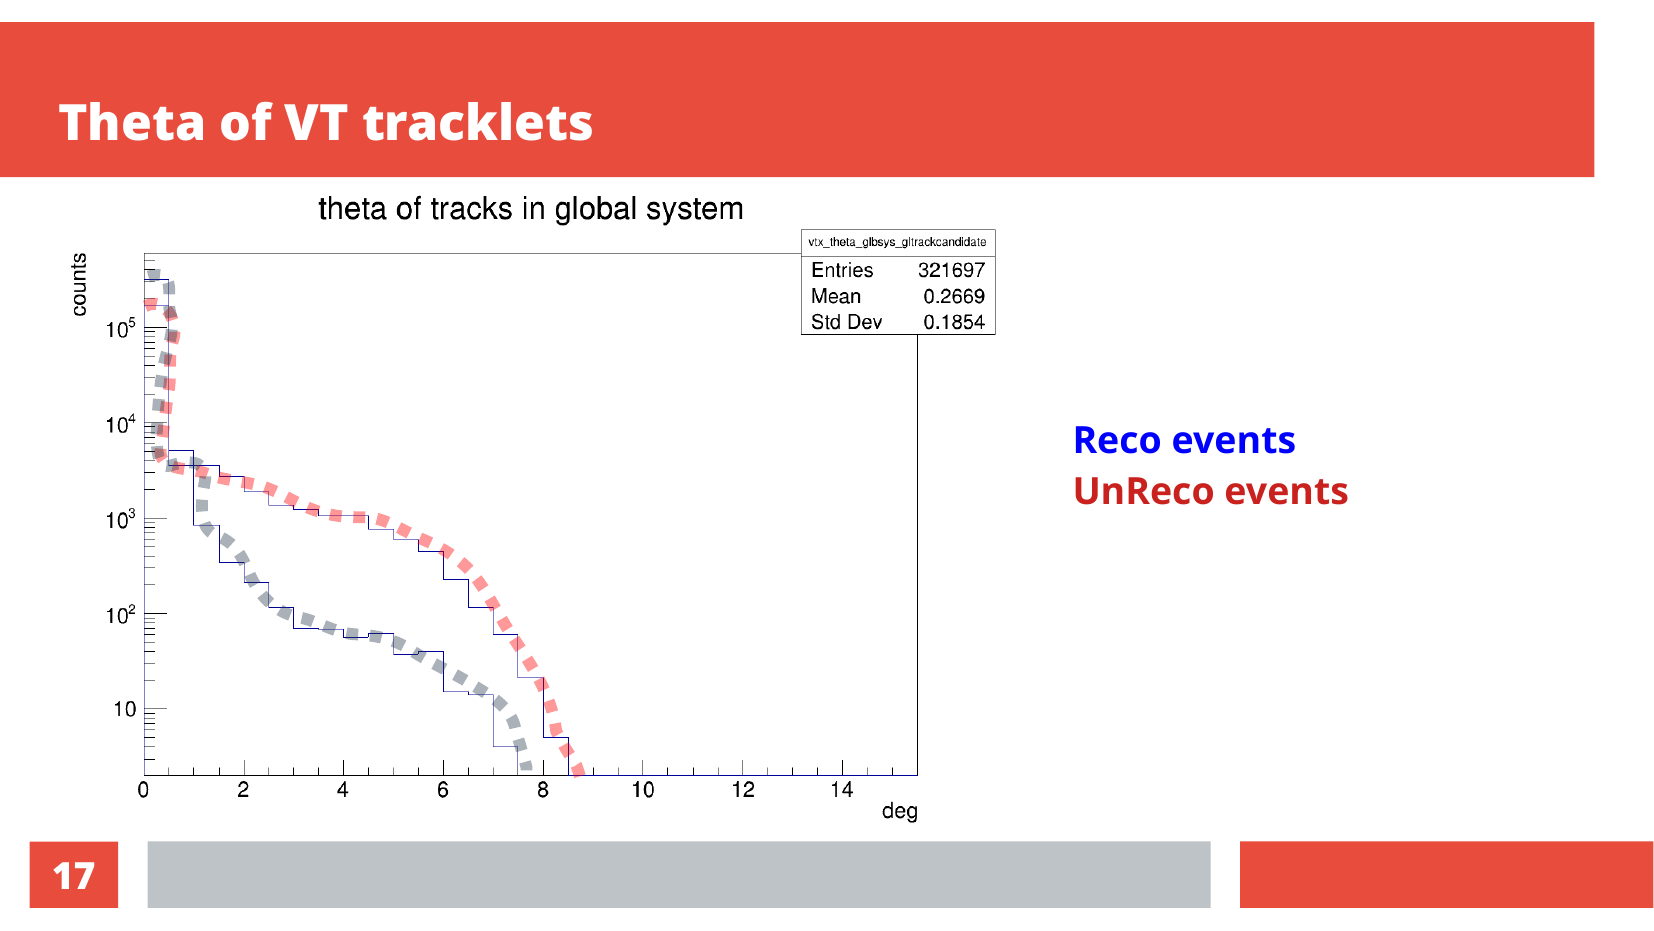

# Theta of VT tracklets
Reco events
UnReco events
17